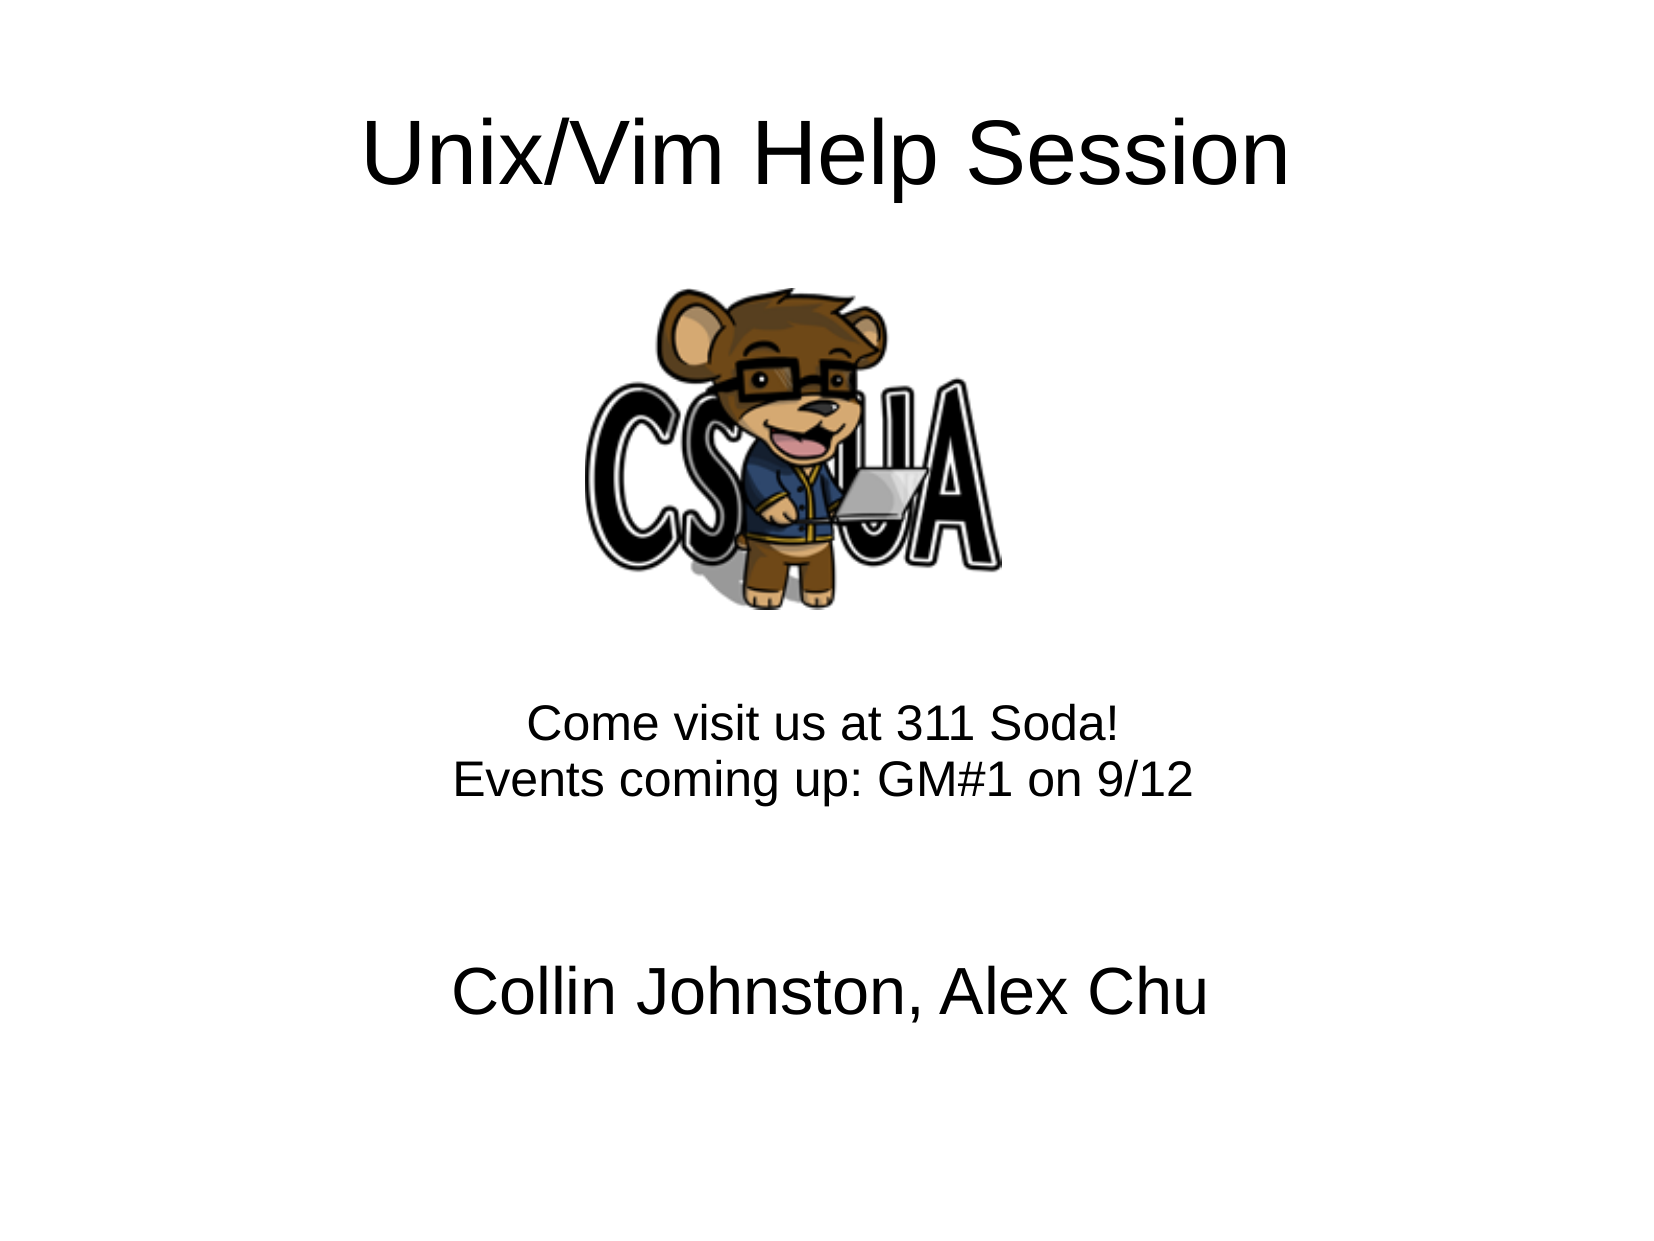

# Unix/Vim Help Session
Come visit us at 311 Soda!
Events coming up: GM#1 on 9/12
Collin Johnston, Alex Chu